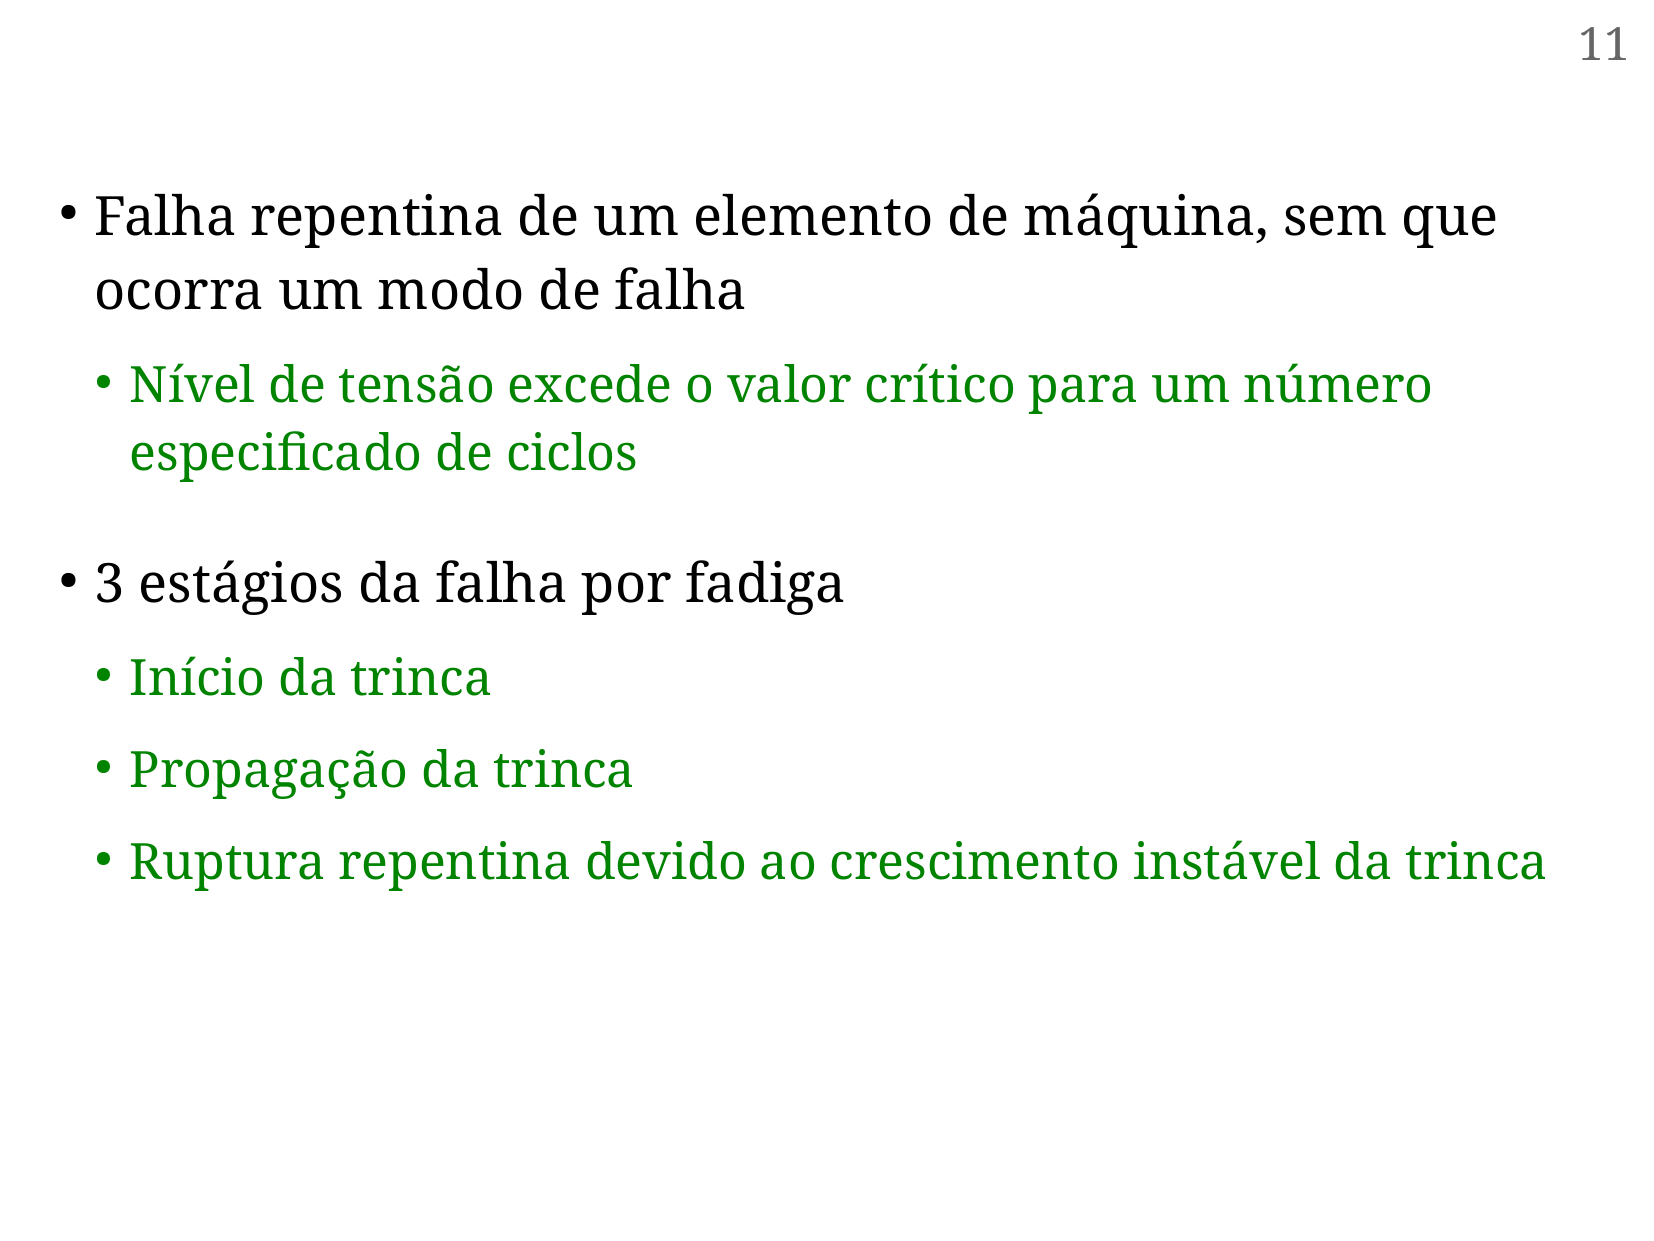

11
#
Falha repentina de um elemento de máquina, sem que ocorra um modo de falha
Nível de tensão excede o valor crítico para um número especificado de ciclos
3 estágios da falha por fadiga
Início da trinca
Propagação da trinca
Ruptura repentina devido ao crescimento instável da trinca